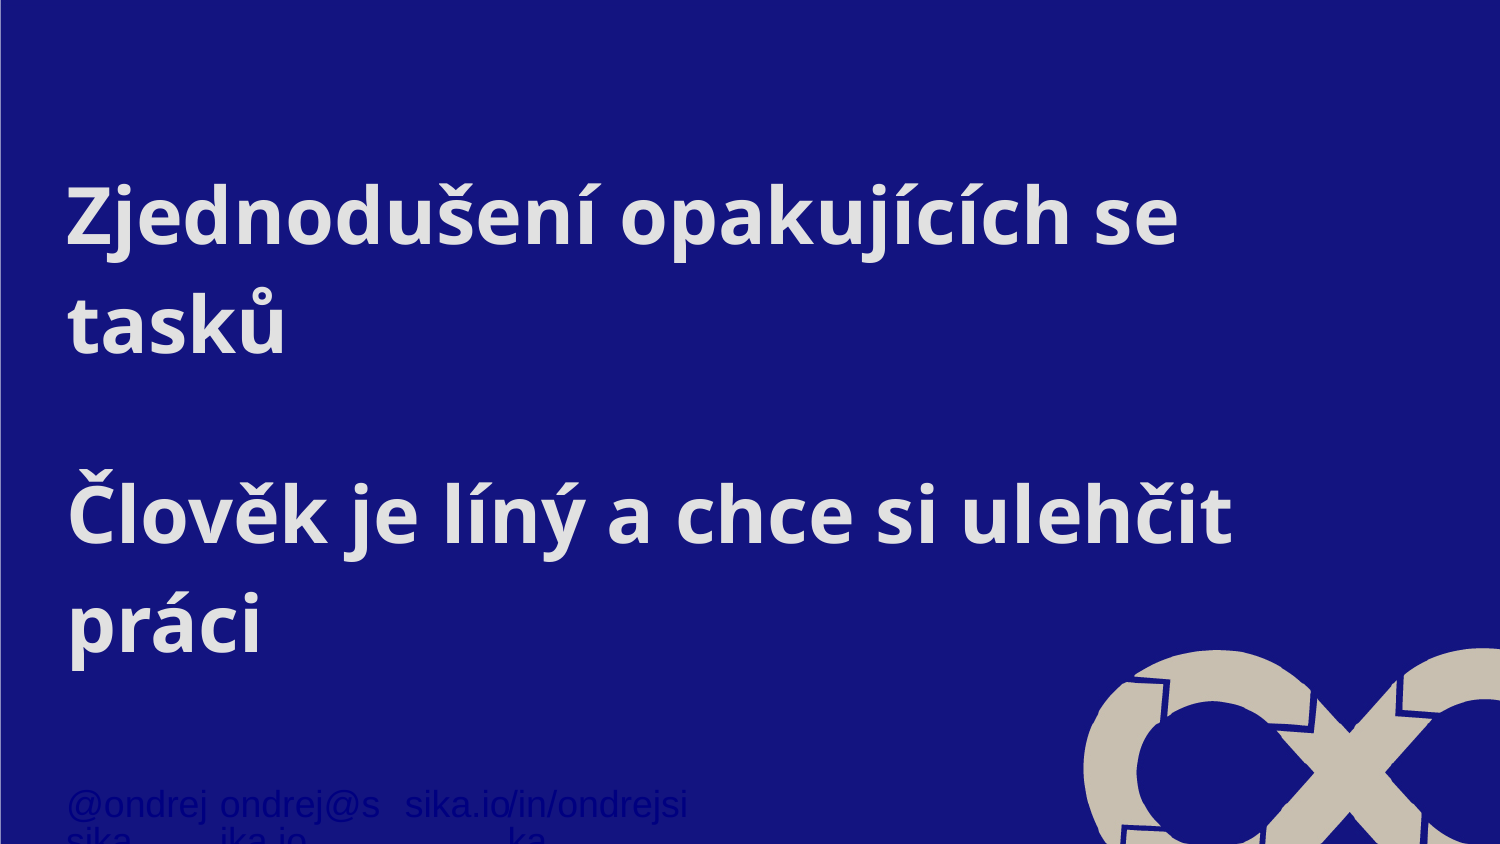

# Zjednodušení opakujících se tasků
Člověk je líný a chce si ulehčit práci